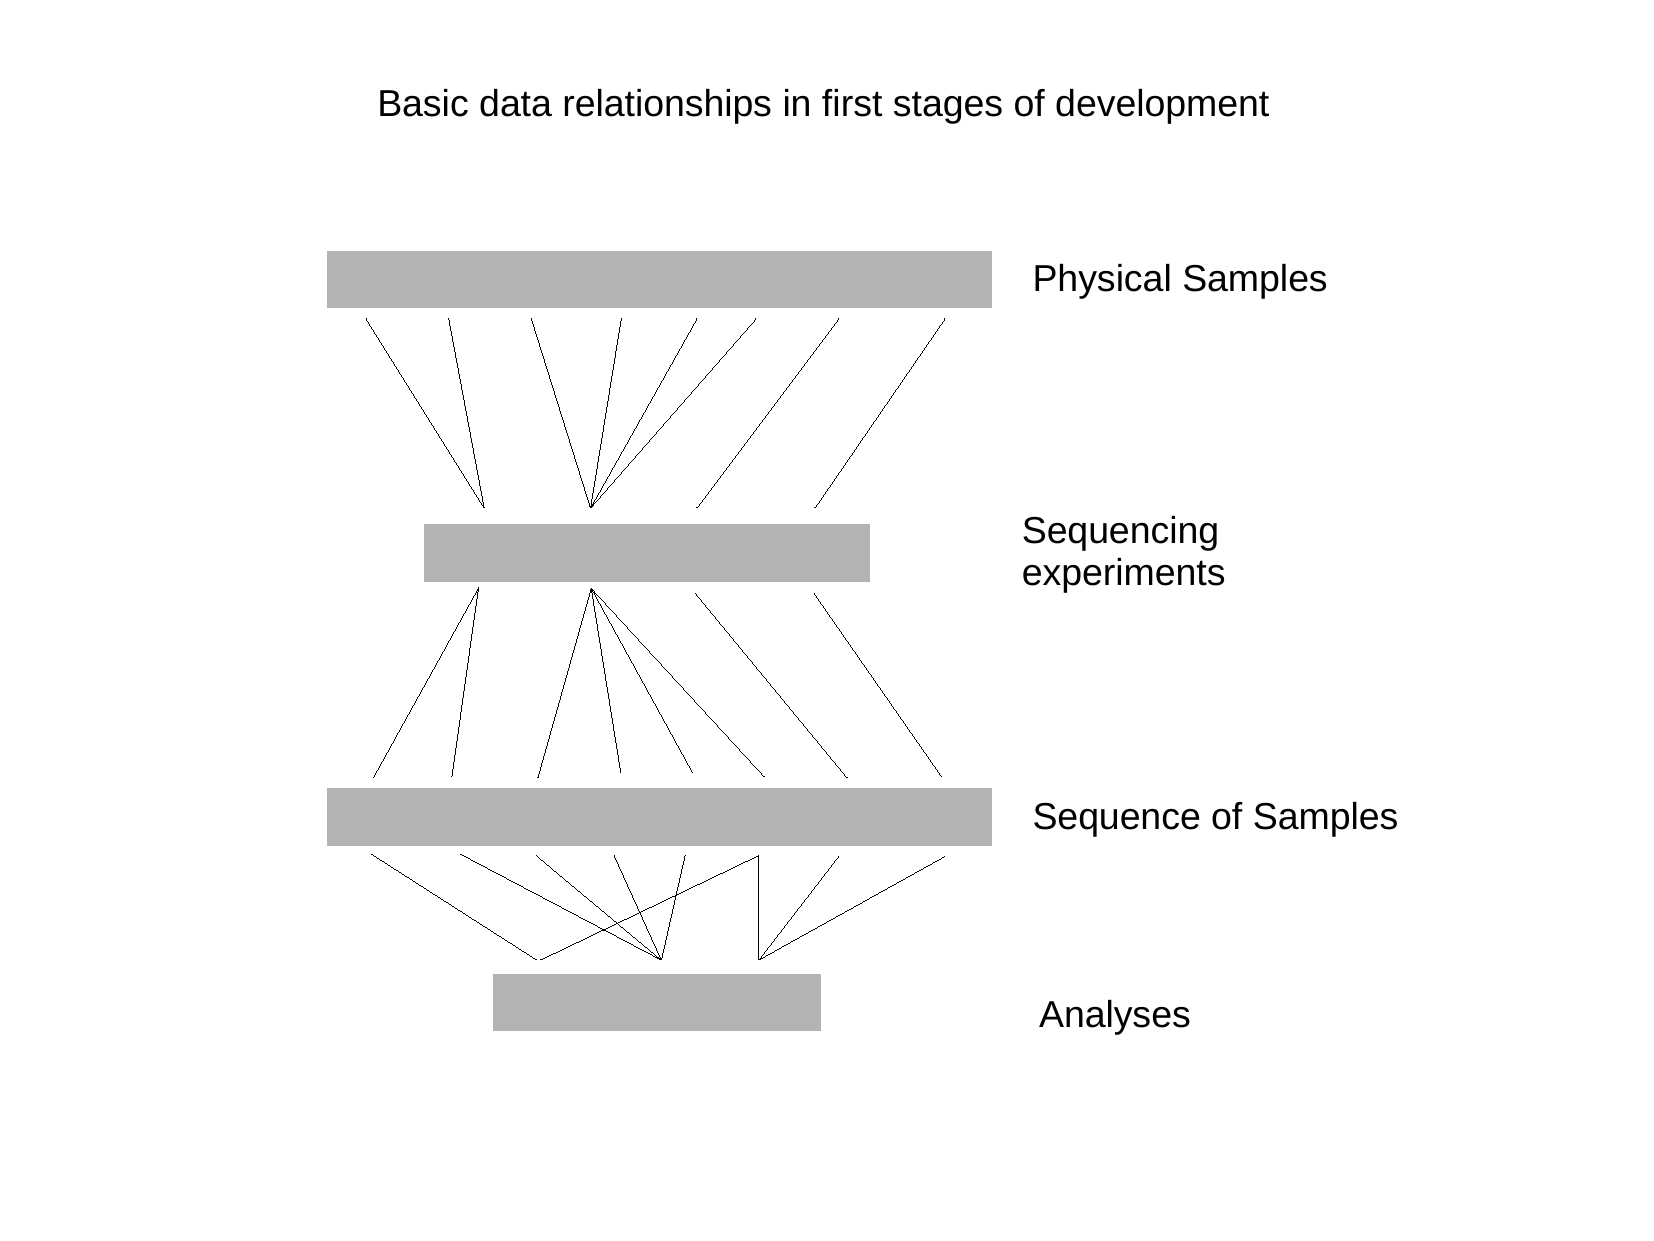

Basic data relationships in first stages of development
Physical Samples
| | | | | | | | |
| --- | --- | --- | --- | --- | --- | --- | --- |
Sequencing
experiments
| | | | |
| --- | --- | --- | --- |
Sequence of Samples
| | | | | | | | |
| --- | --- | --- | --- | --- | --- | --- | --- |
| | | |
| --- | --- | --- |
Analyses